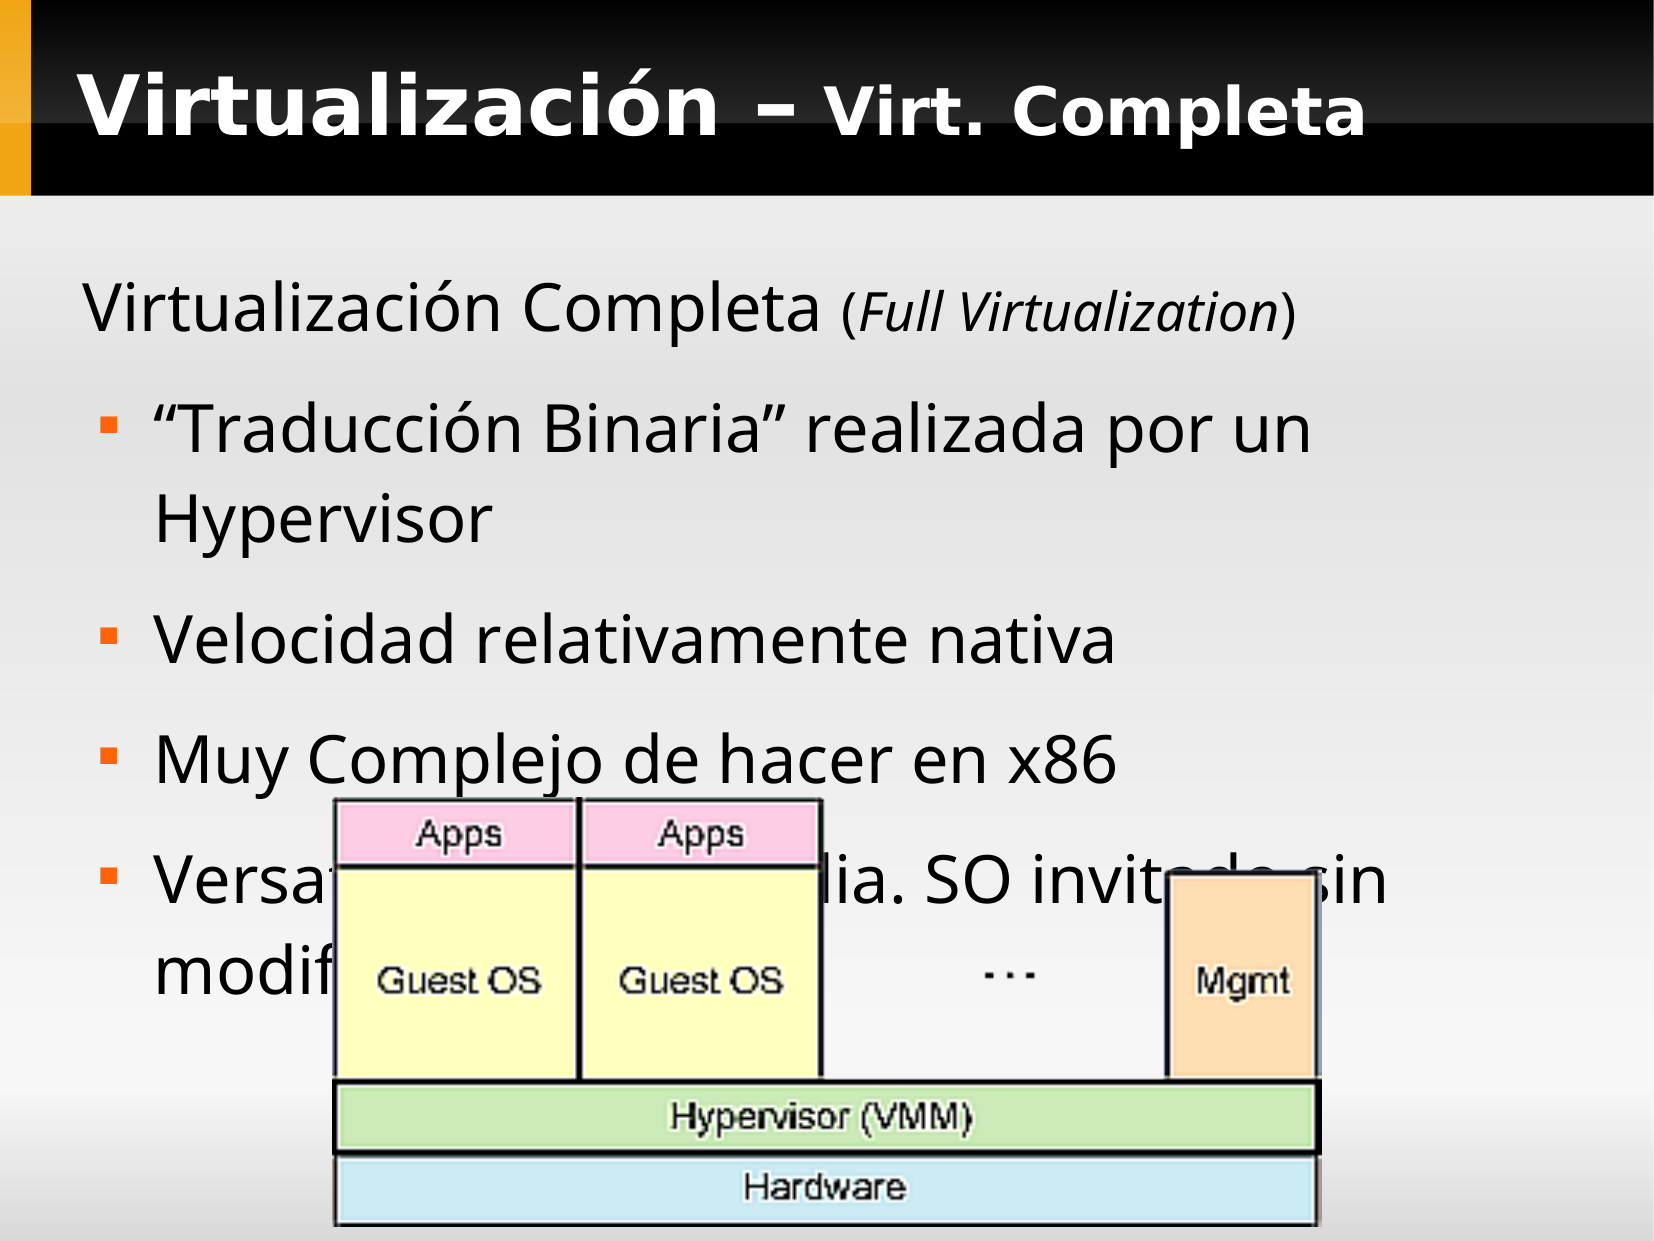

# Virtualización – Virt. Completa
Virtualización Completa (Full Virtualization)
“Traducción Binaria” realizada por un Hypervisor
Velocidad relativamente nativa
Muy Complejo de hacer en x86
Versatilidad Intermedia. SO invitado sin modificar